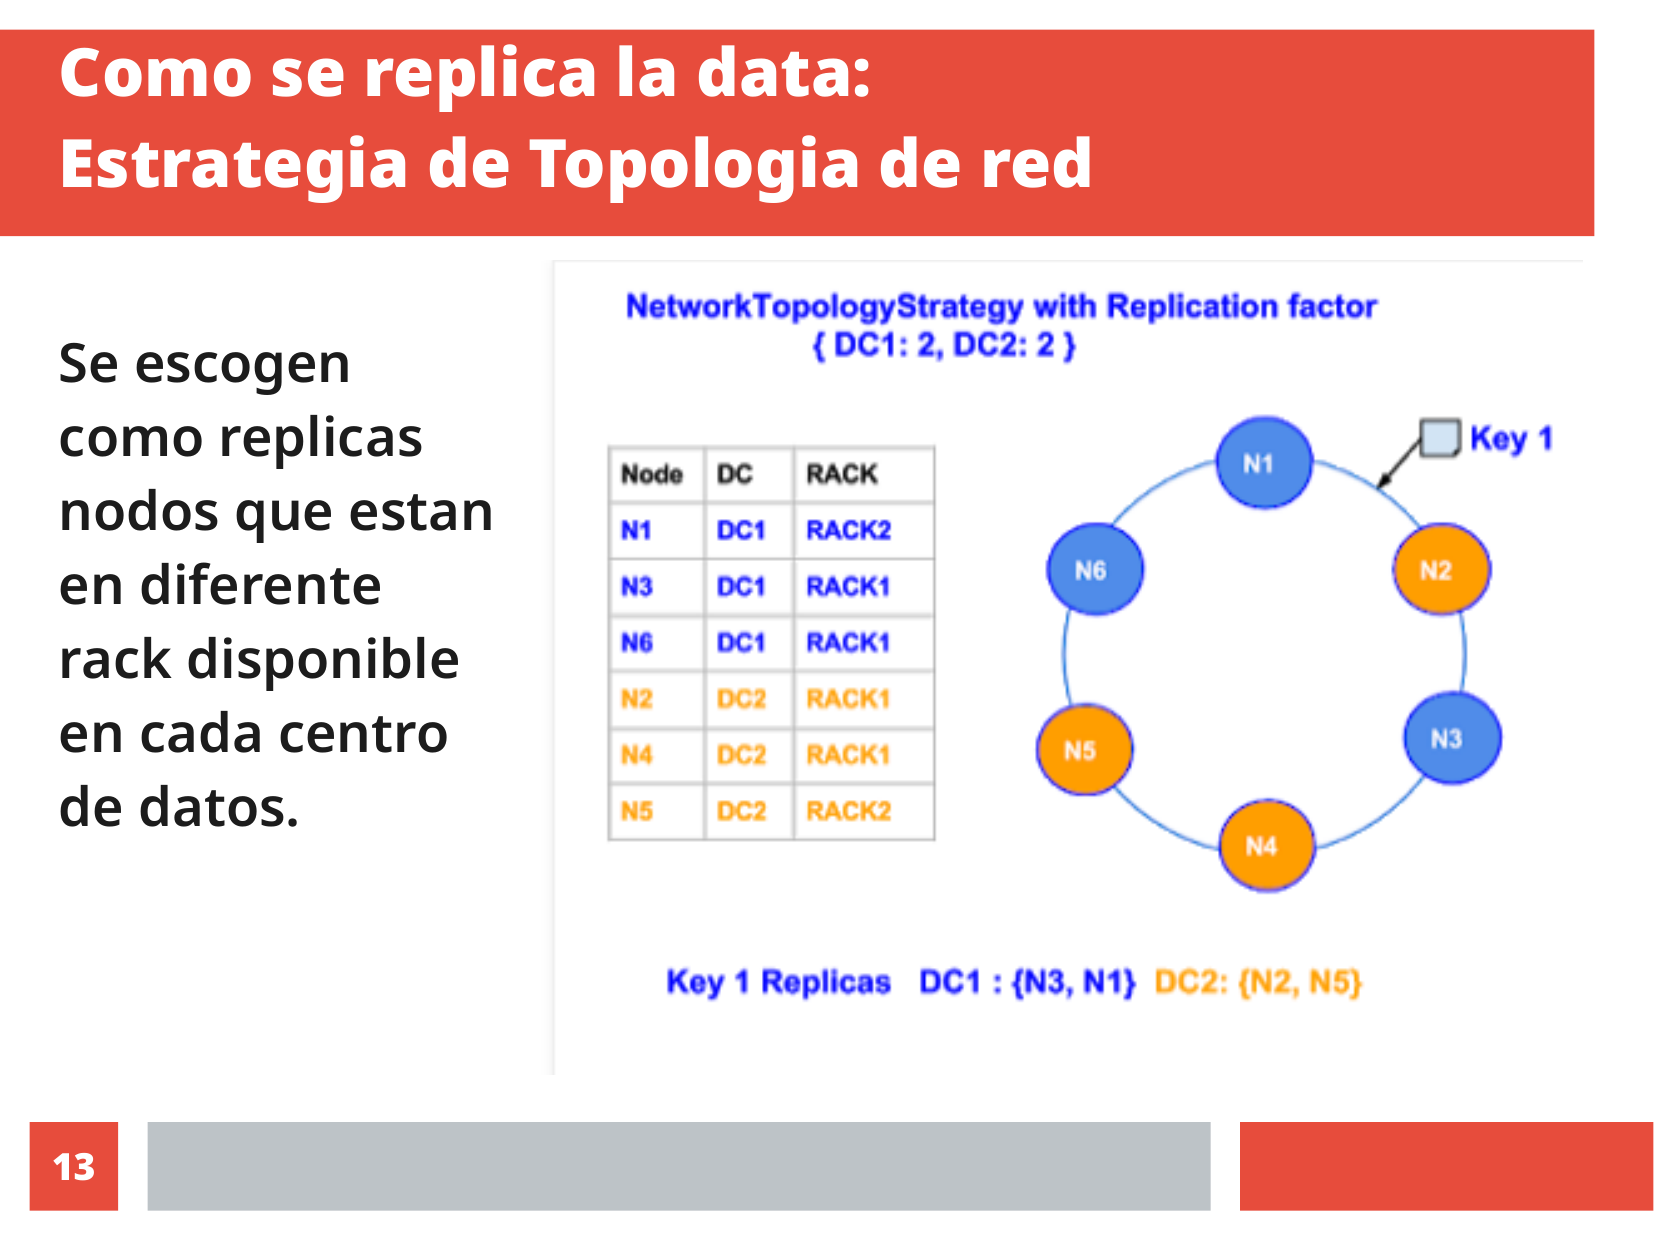

# Como se replica la data: Estrategia de Topologia de red
Se escogen como replicas nodos que estan en diferente rack disponible en cada centro de datos.
13